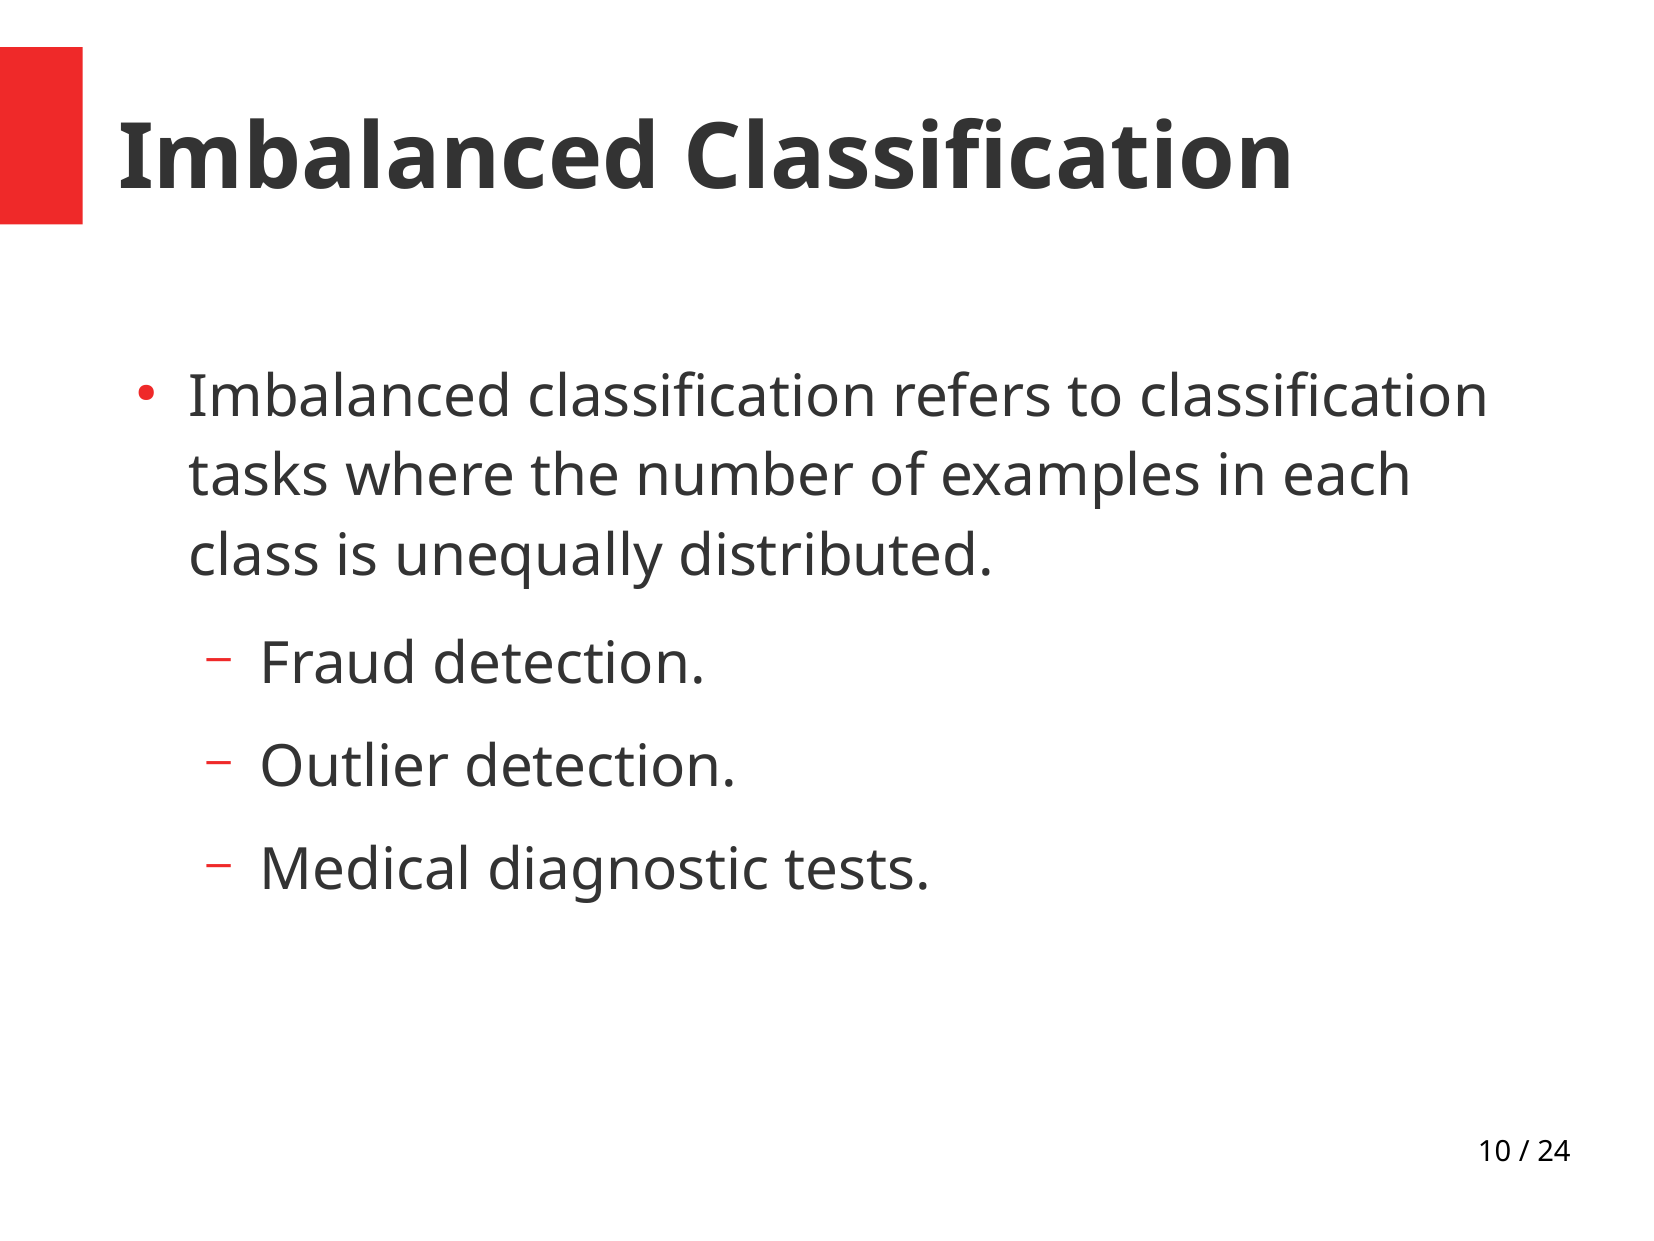

# Imbalanced Classification
Imbalanced classification refers to classification tasks where the number of examples in each class is unequally distributed.
Fraud detection.
Outlier detection.
Medical diagnostic tests.
10